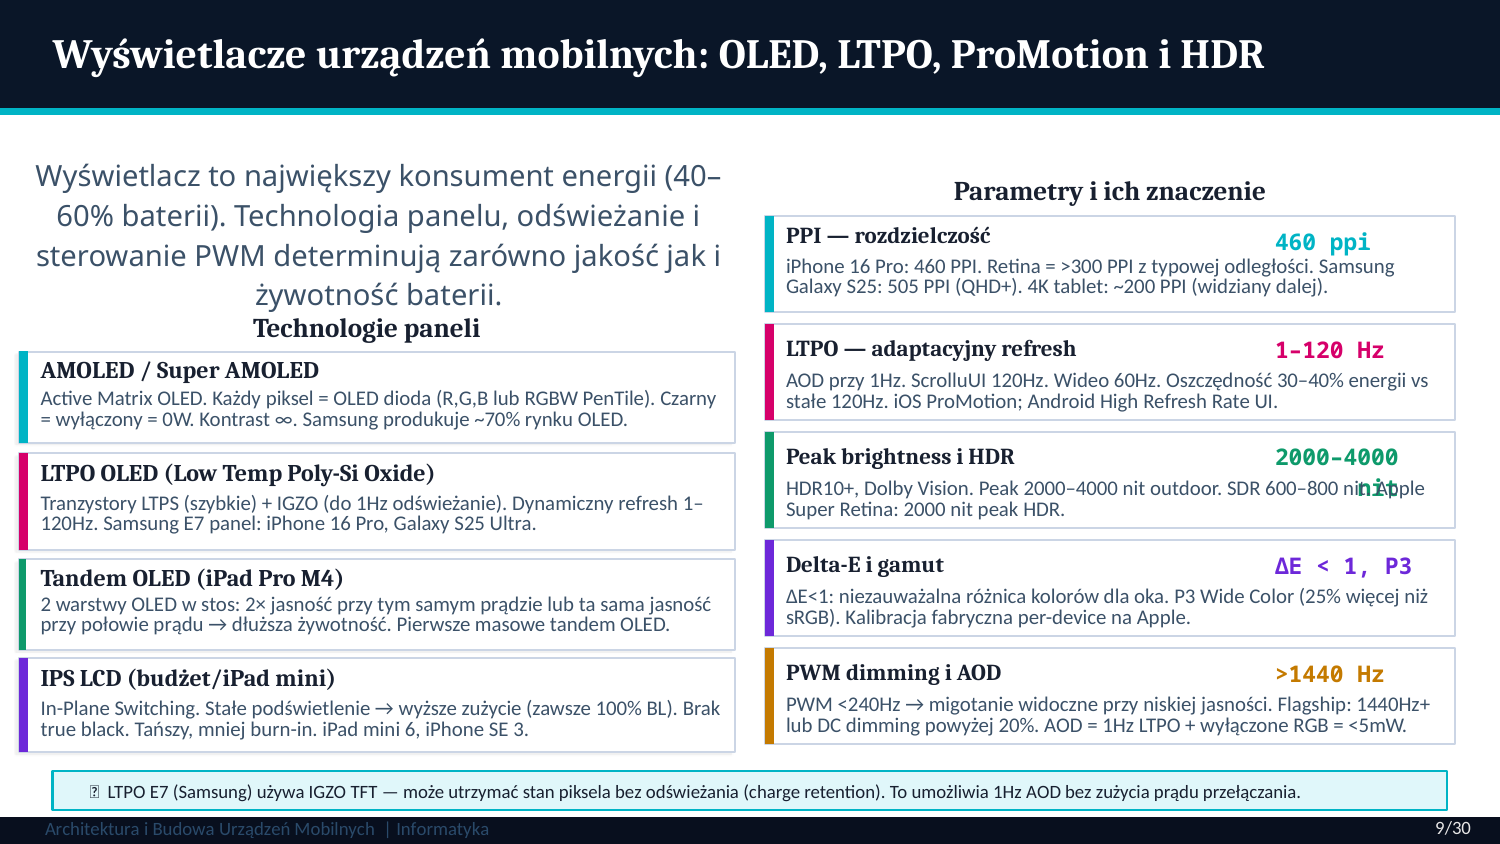

Wyświetlacze urządzeń mobilnych: OLED, LTPO, ProMotion i HDR
Wyświetlacz to największy konsument energii (40–60% baterii). Technologia panelu, odświeżanie i sterowanie PWM determinują zarówno jakość jak i żywotność baterii.
Parametry i ich znaczenie
PPI — rozdzielczość
460 ppi
iPhone 16 Pro: 460 PPI. Retina = >300 PPI z typowej odległości. Samsung Galaxy S25: 505 PPI (QHD+). 4K tablet: ~200 PPI (widziany dalej).
Technologie paneli
LTPO — adaptacyjny refresh
1–120 Hz
AMOLED / Super AMOLED
Active Matrix OLED. Każdy piksel = OLED dioda (R,G,B lub RGBW PenTile). Czarny = wyłączony = 0W. Kontrast ∞. Samsung produkuje ~70% rynku OLED.
AOD przy 1Hz. ScrolluUI 120Hz. Wideo 60Hz. Oszczędność 30–40% energii vs stałe 120Hz. iOS ProMotion; Android High Refresh Rate UI.
Peak brightness i HDR
2000–4000 nit
LTPO OLED (Low Temp Poly-Si Oxide)
Tranzystory LTPS (szybkie) + IGZO (do 1Hz odświeżanie). Dynamiczny refresh 1–120Hz. Samsung E7 panel: iPhone 16 Pro, Galaxy S25 Ultra.
HDR10+, Dolby Vision. Peak 2000–4000 nit outdoor. SDR 600–800 nit. Apple Super Retina: 2000 nit peak HDR.
Delta-E i gamut
ΔE < 1, P3
Tandem OLED (iPad Pro M4)
2 warstwy OLED w stos: 2× jasność przy tym samym prądzie lub ta sama jasność przy połowie prądu → dłuższa żywotność. Pierwsze masowe tandem OLED.
ΔE<1: niezauważalna różnica kolorów dla oka. P3 Wide Color (25% więcej niż sRGB). Kalibracja fabryczna per-device na Apple.
PWM dimming i AOD
>1440 Hz
IPS LCD (budżet/iPad mini)
In-Plane Switching. Stałe podświetlenie → wyższe zużycie (zawsze 100% BL). Brak true black. Tańszy, mniej burn-in. iPad mini 6, iPhone SE 3.
PWM <240Hz → migotanie widoczne przy niskiej jasności. Flagship: 1440Hz+ lub DC dimming powyżej 20%. AOD = 1Hz LTPO + wyłączone RGB = <5mW.
💡 LTPO E7 (Samsung) używa IGZO TFT — może utrzymać stan piksela bez odświeżania (charge retention). To umożliwia 1Hz AOD bez zużycia prądu przełączania.
Architektura i Budowa Urządzeń Mobilnych | Informatyka